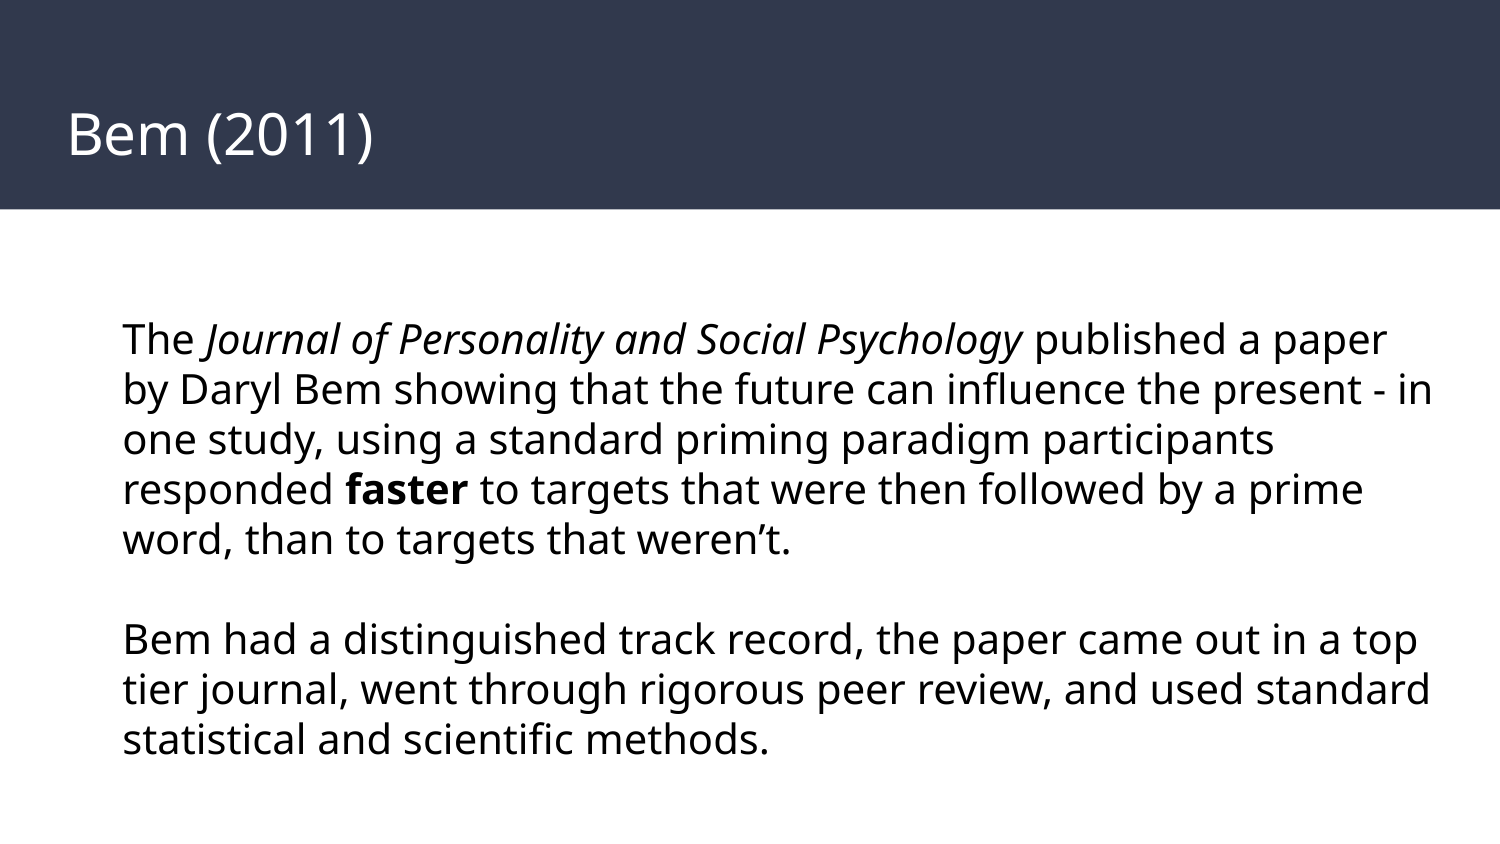

# Bem (2011)
The Journal of Personality and Social Psychology published a paper by Daryl Bem showing that the future can influence the present - in one study, using a standard priming paradigm participants responded faster to targets that were then followed by a prime word, than to targets that weren’t.
Bem had a distinguished track record, the paper came out in a top tier journal, went through rigorous peer review, and used standard statistical and scientific methods.